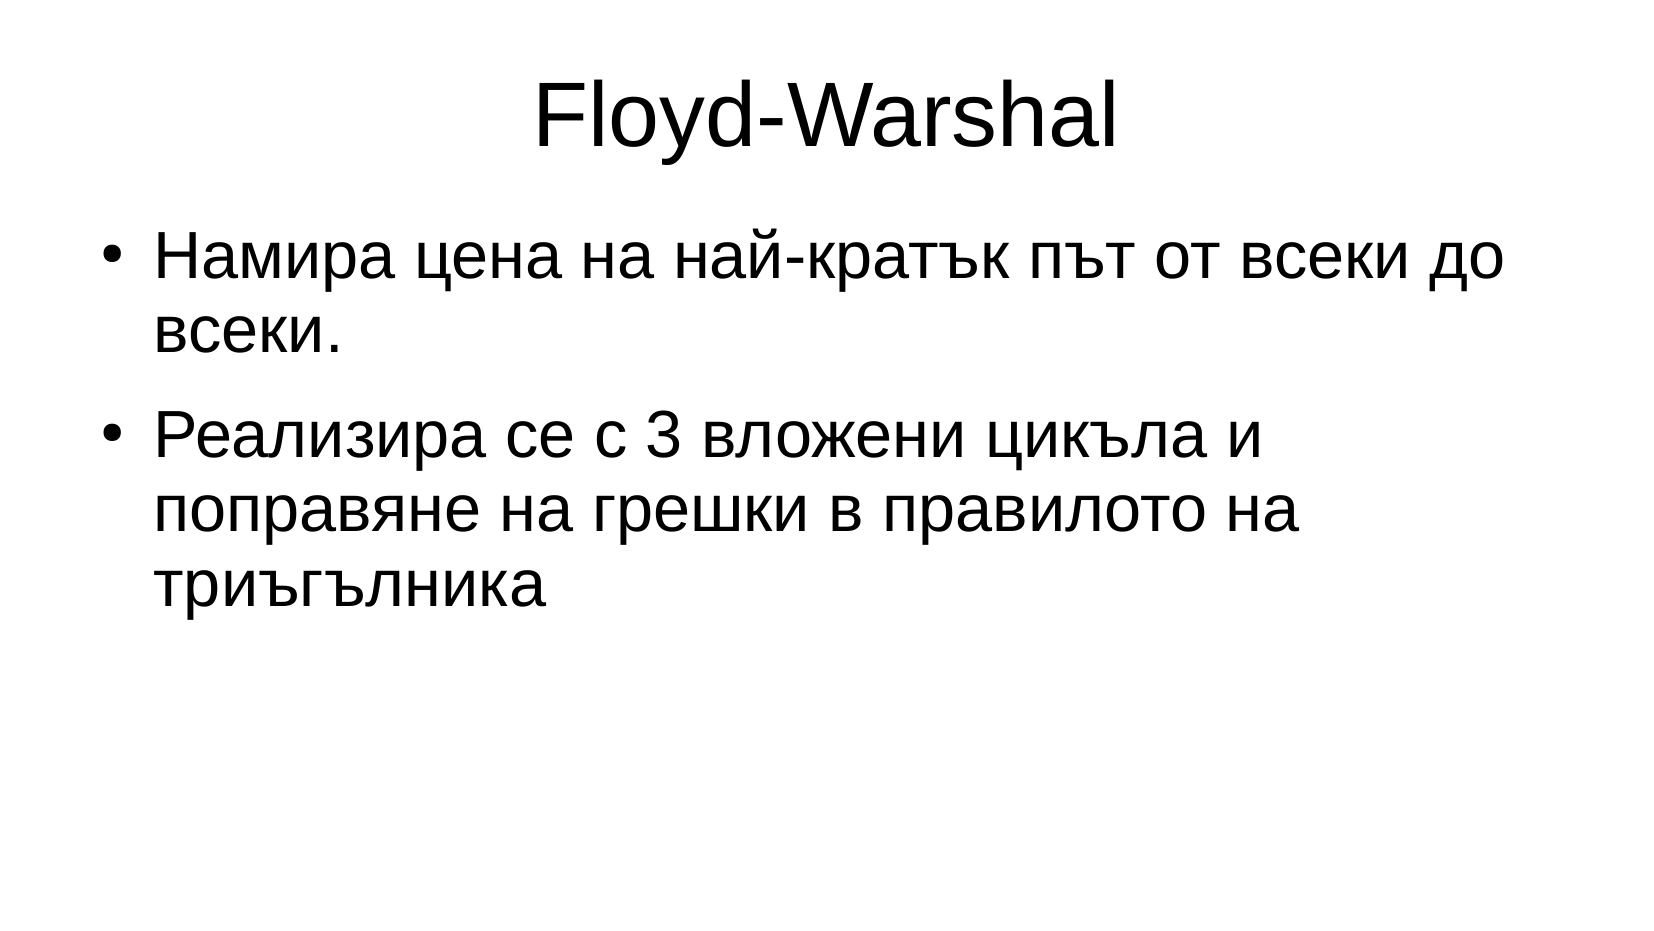

# Floyd-Warshal
Намира цена на най-кратък път от всеки до всеки.
Реализира се с 3 вложени цикъла и поправяне на грешки в правилото на триъгълника